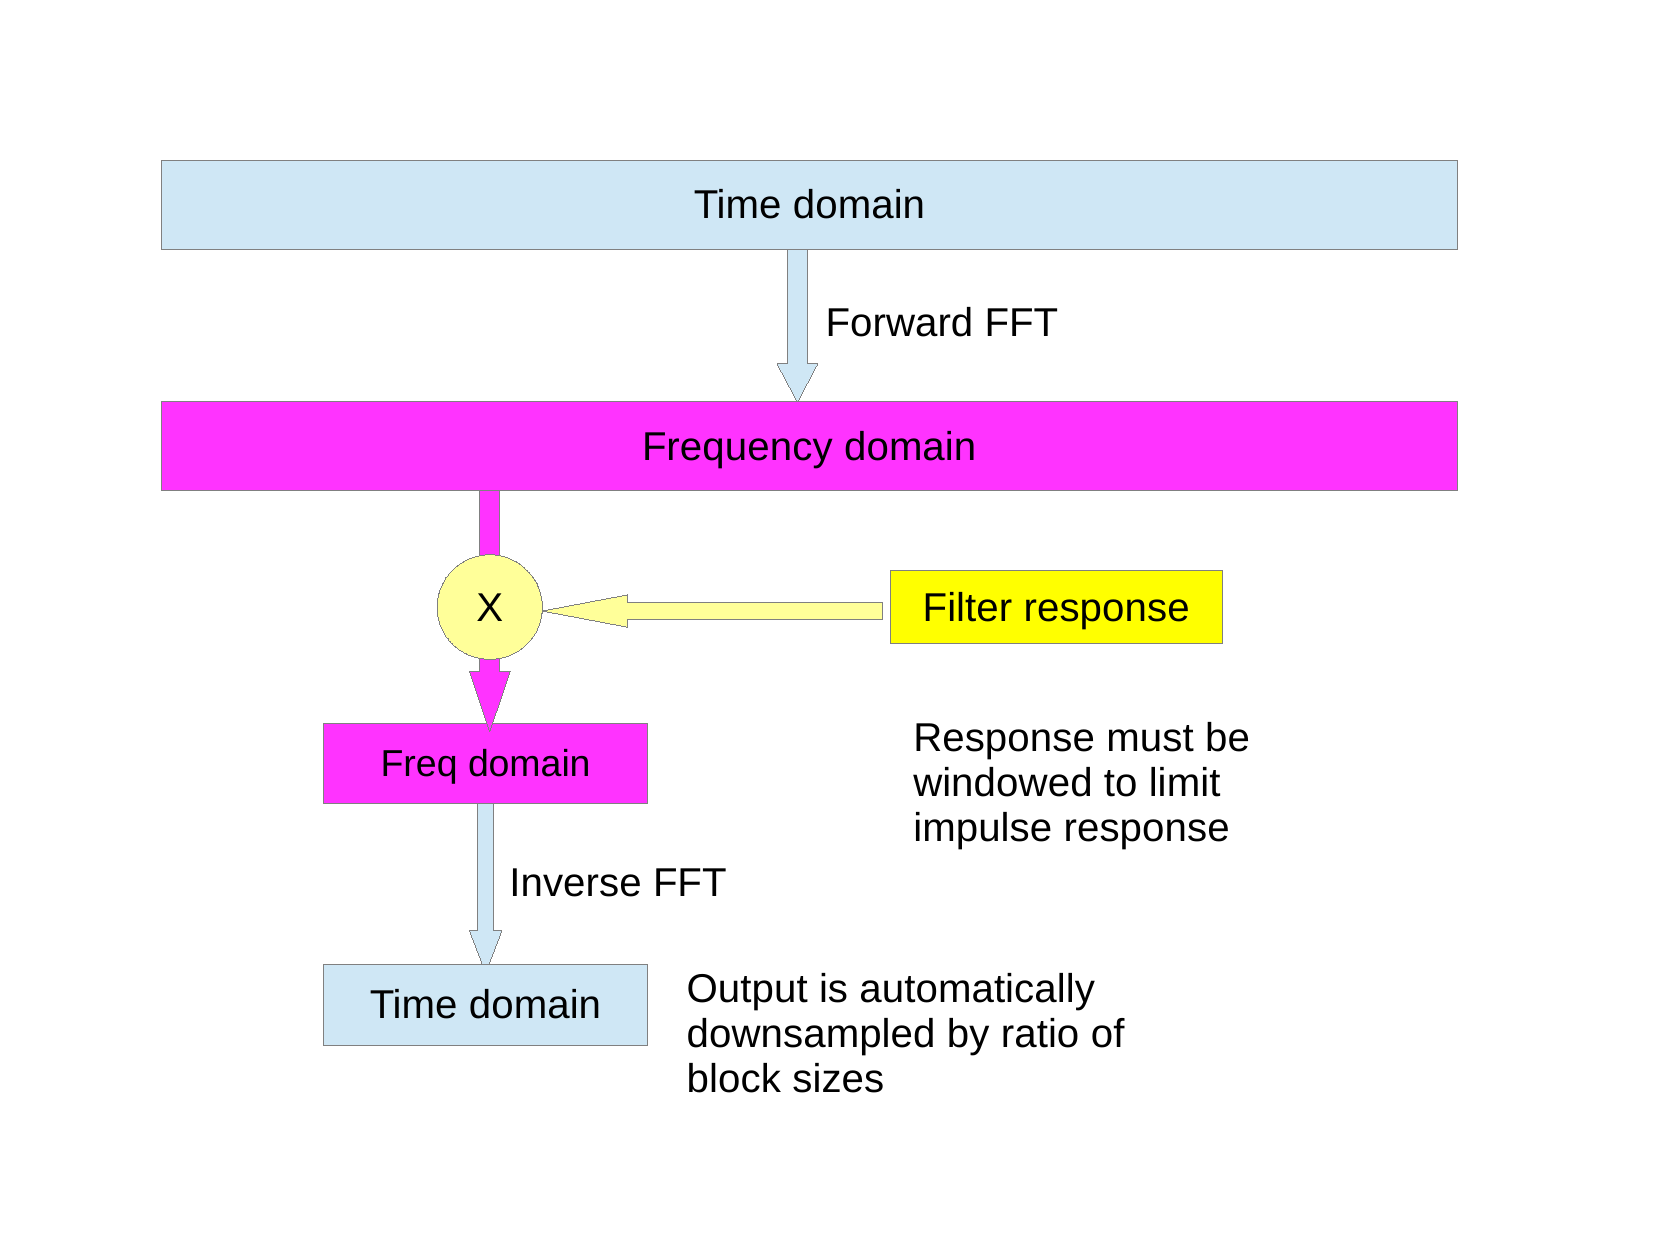

Time domain
Forward FFT
Frequency domain
X
Filter response
Response must be windowed to limit impulse response
Freq domain
Inverse FFT
Output is automatically downsampled by ratio of block sizes
Time domain